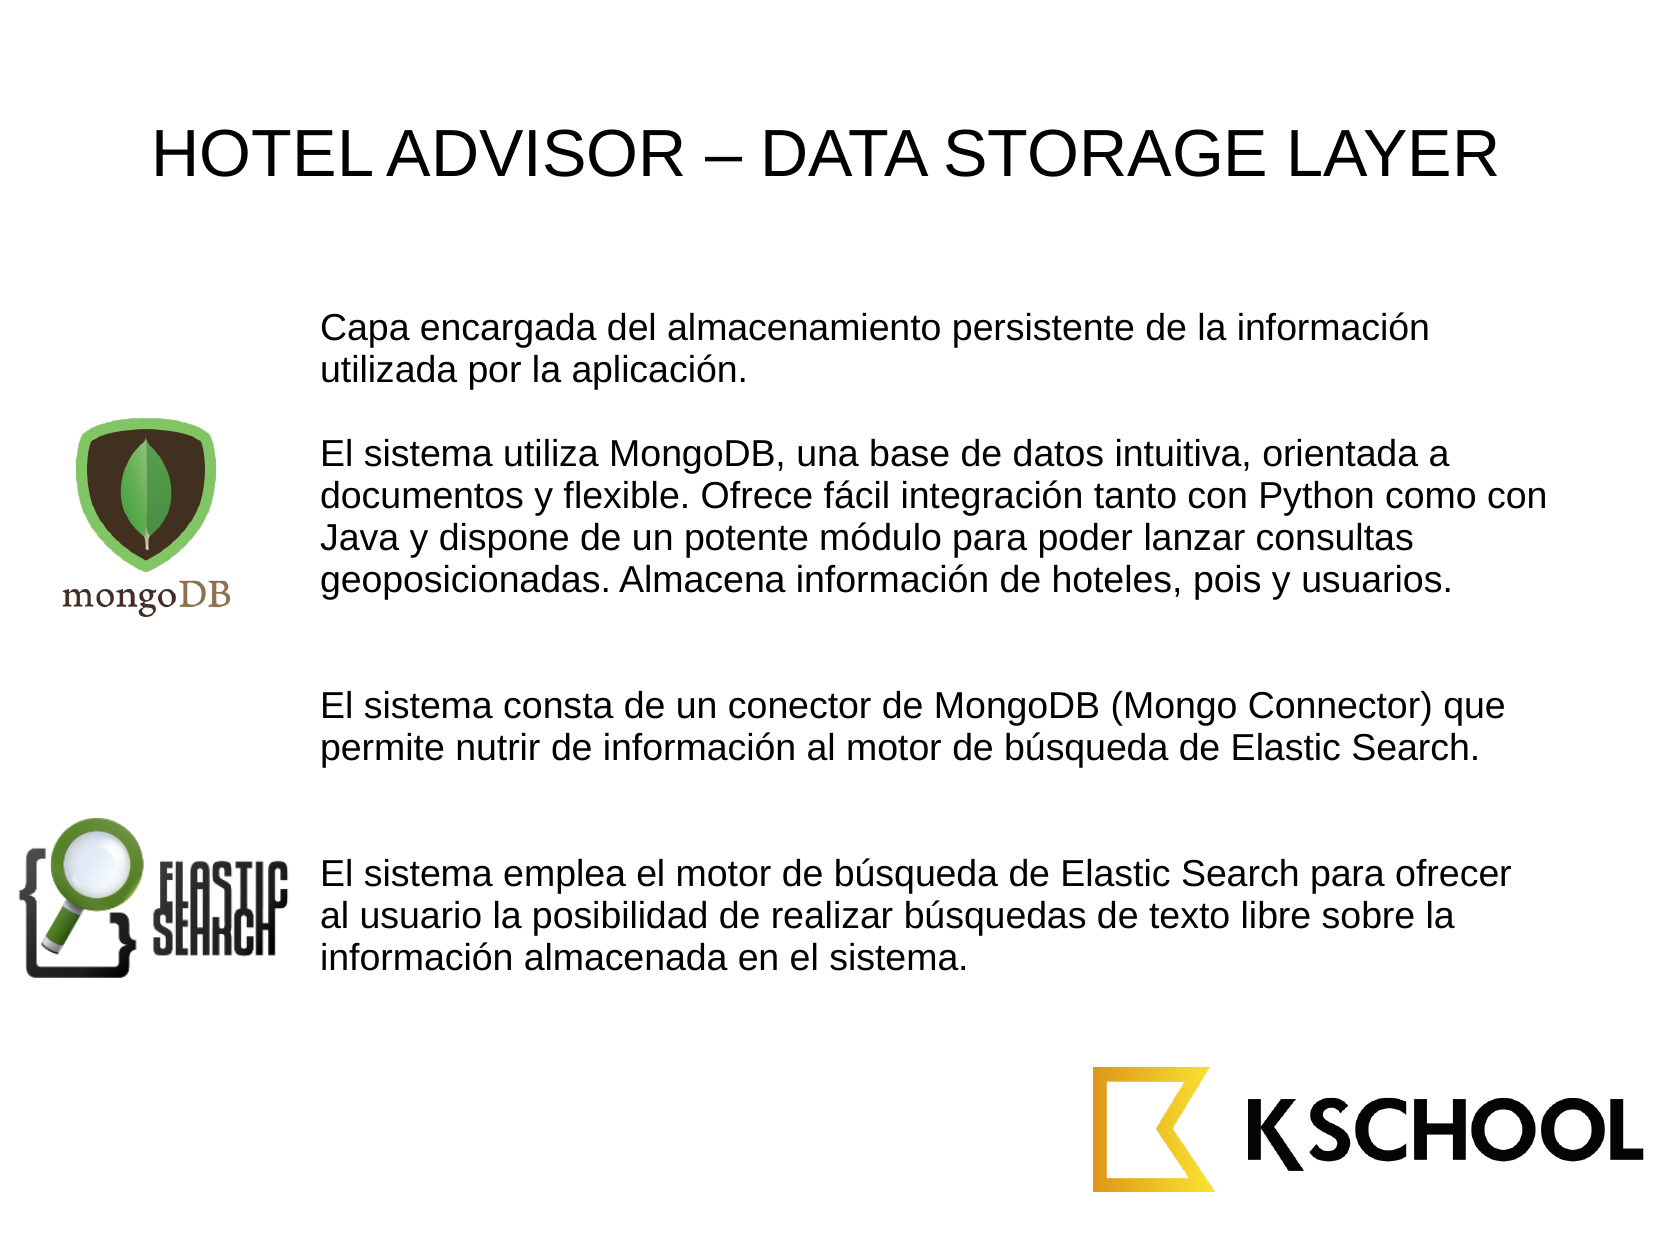

# HOTEL ADVISOR – DATA STORAGE LAYER
Capa encargada del almacenamiento persistente de la información utilizada por la aplicación.
El sistema utiliza MongoDB, una base de datos intuitiva, orientada a documentos y flexible. Ofrece fácil integración tanto con Python como con Java y dispone de un potente módulo para poder lanzar consultas geoposicionadas. Almacena información de hoteles, pois y usuarios.
El sistema consta de un conector de MongoDB (Mongo Connector) que permite nutrir de información al motor de búsqueda de Elastic Search.
El sistema emplea el motor de búsqueda de Elastic Search para ofrecer al usuario la posibilidad de realizar búsquedas de texto libre sobre la información almacenada en el sistema.